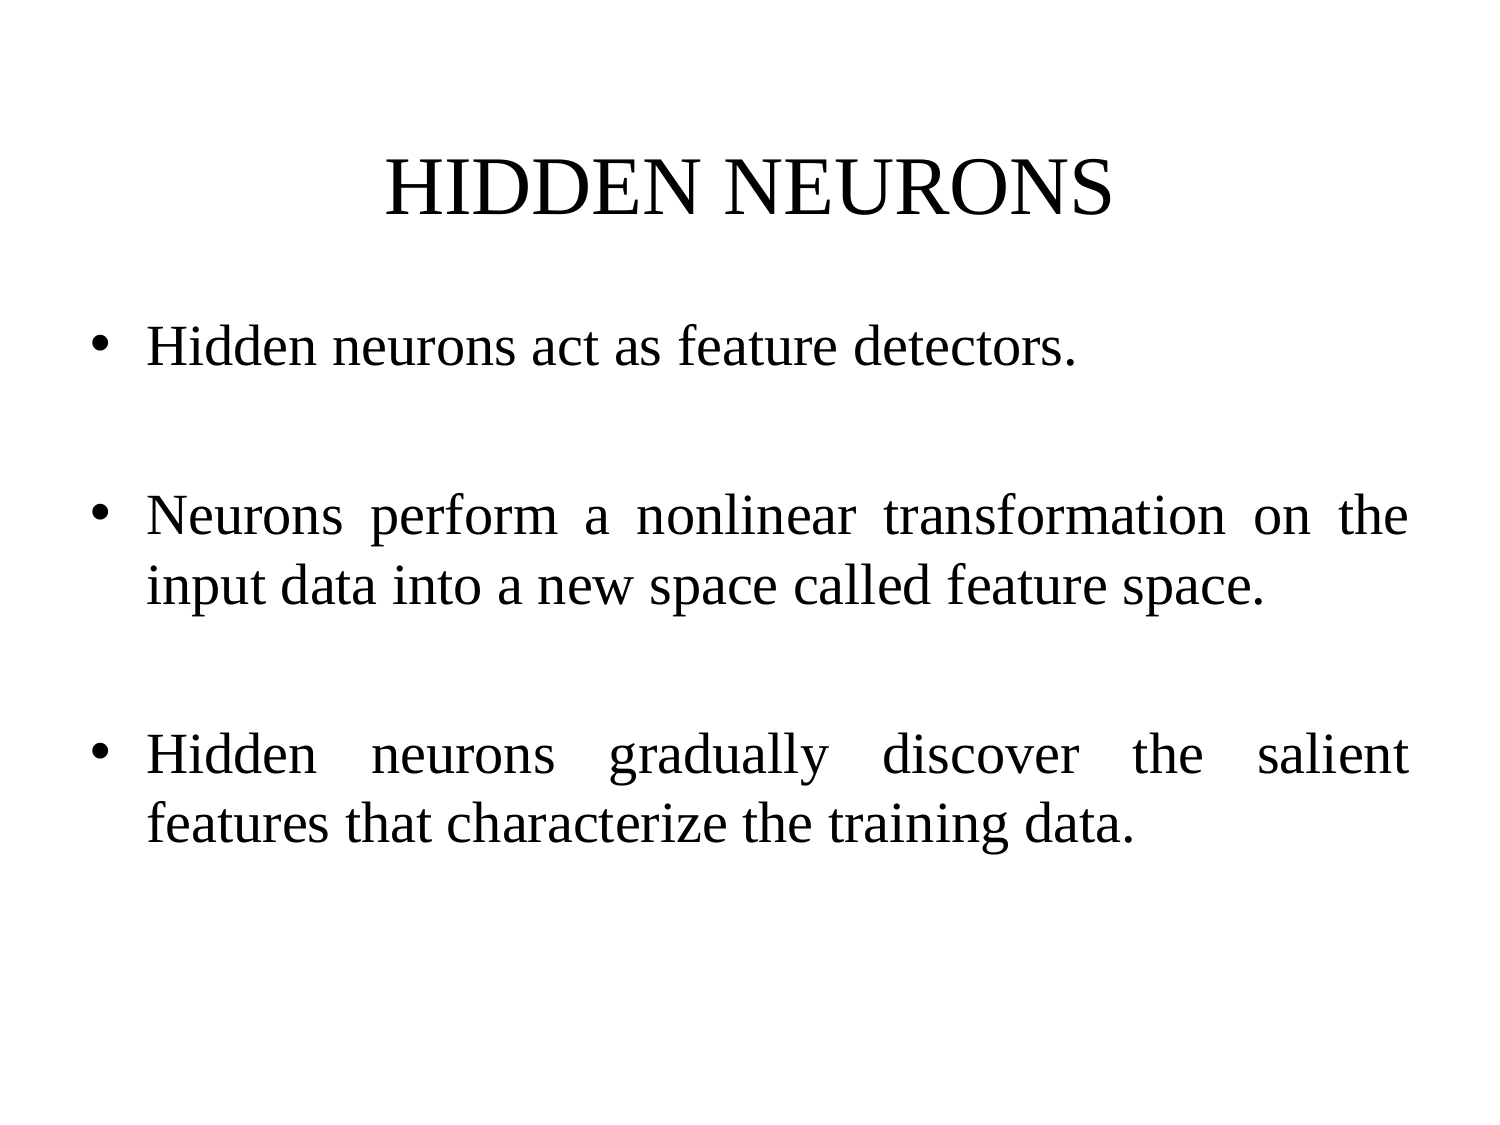

# HIDDEN NEURONS
Hidden neurons act as feature detectors.
Neurons perform a nonlinear transformation on the input data into a new space called feature space.
Hidden neurons gradually discover the salient features that characterize the training data.